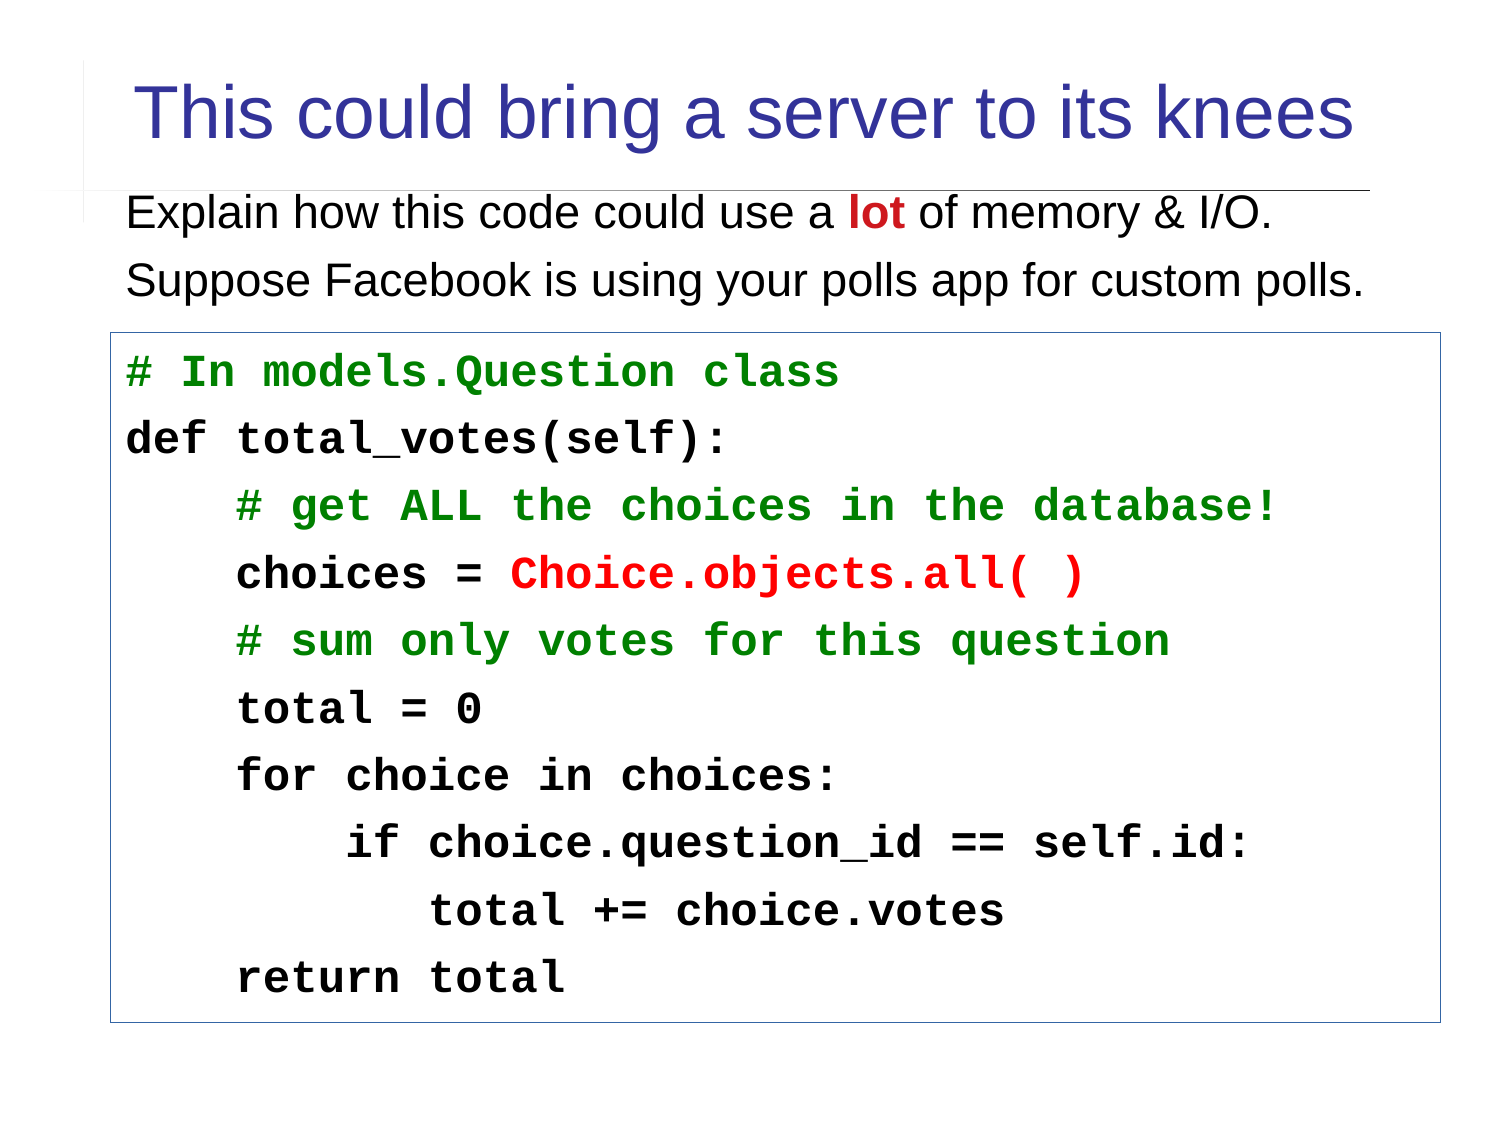

# This could bring a server to its knees
Explain how this code could use a lot of memory & I/O.
Suppose Facebook is using your polls app for custom polls.
# In models.Question class
def total_votes(self):
 # get ALL the choices in the database!
 choices = Choice.objects.all( )
 # sum only votes for this question
 total = 0
 for choice in choices:
 if choice.question_id == self.id:
 total += choice.votes
 return total